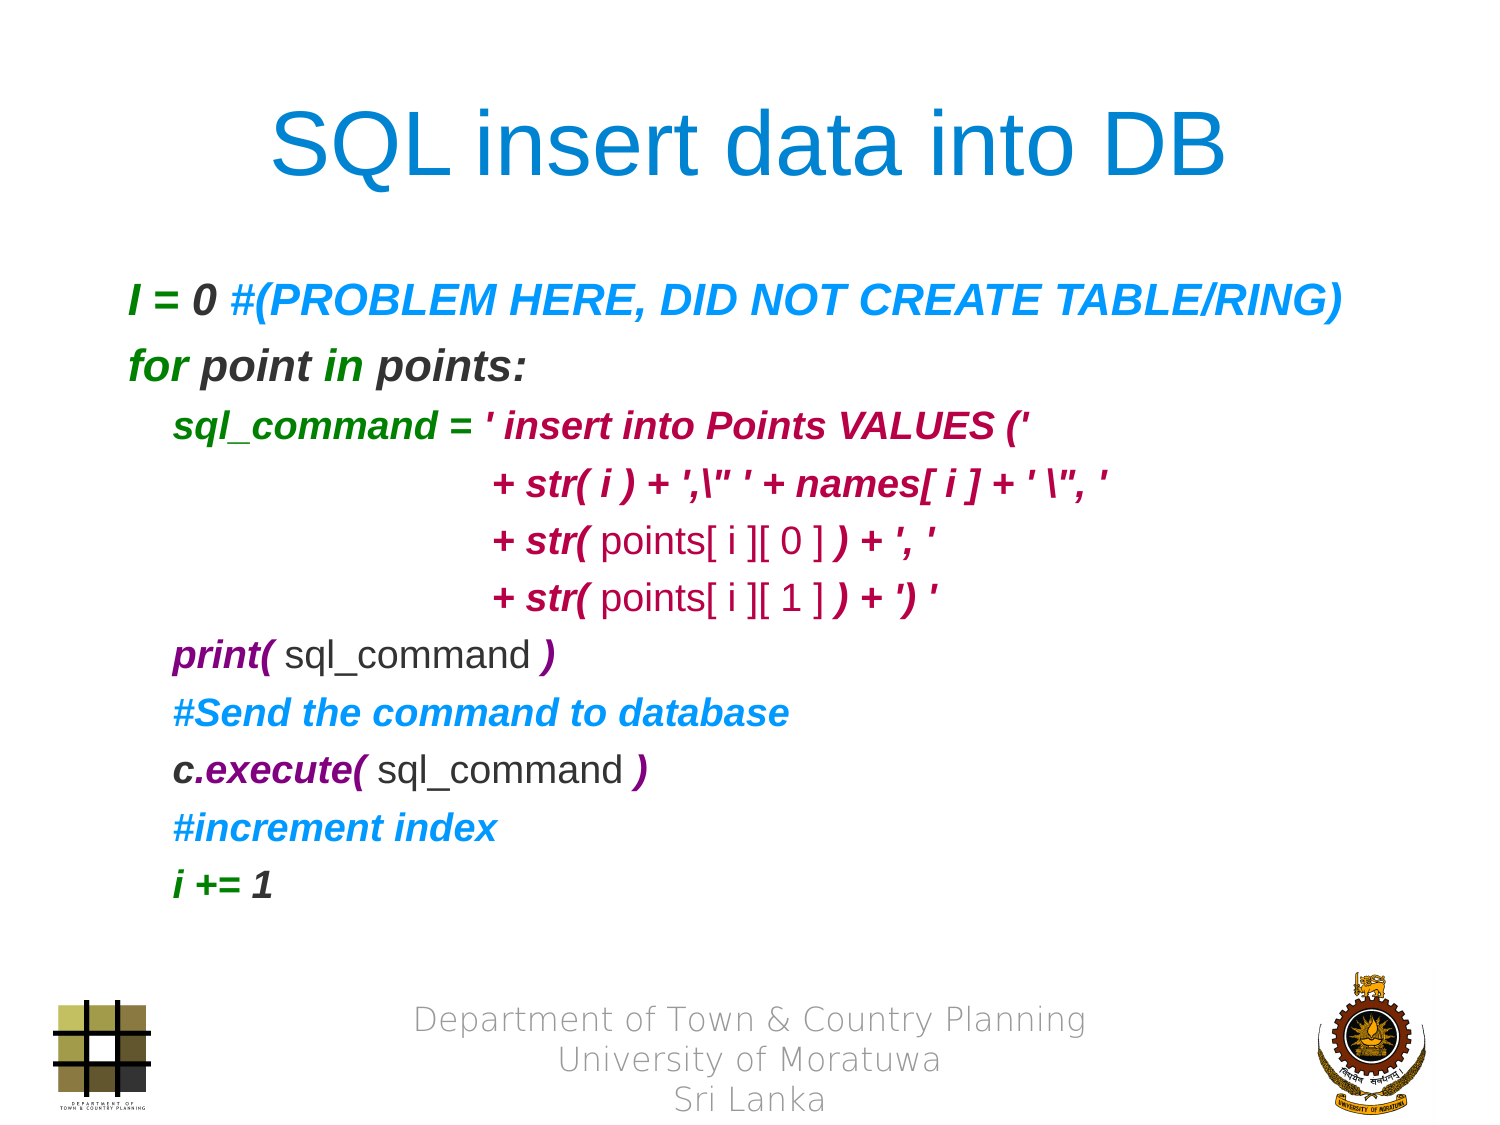

# SQL insert data into DB
I = 0 #(PROBLEM HERE, DID NOT CREATE TABLE/RING)
for point in points:
sql_command = ' insert into Points VALUES ('
 + str( i ) + ',\" ' + names[ i ] + ' \", '
 + str( points[ i ][ 0 ] ) + ', '
 + str( points[ i ][ 1 ] ) + ') '
print( sql_command )
#Send the command to database
c.execute( sql_command )
#increment index
i += 1